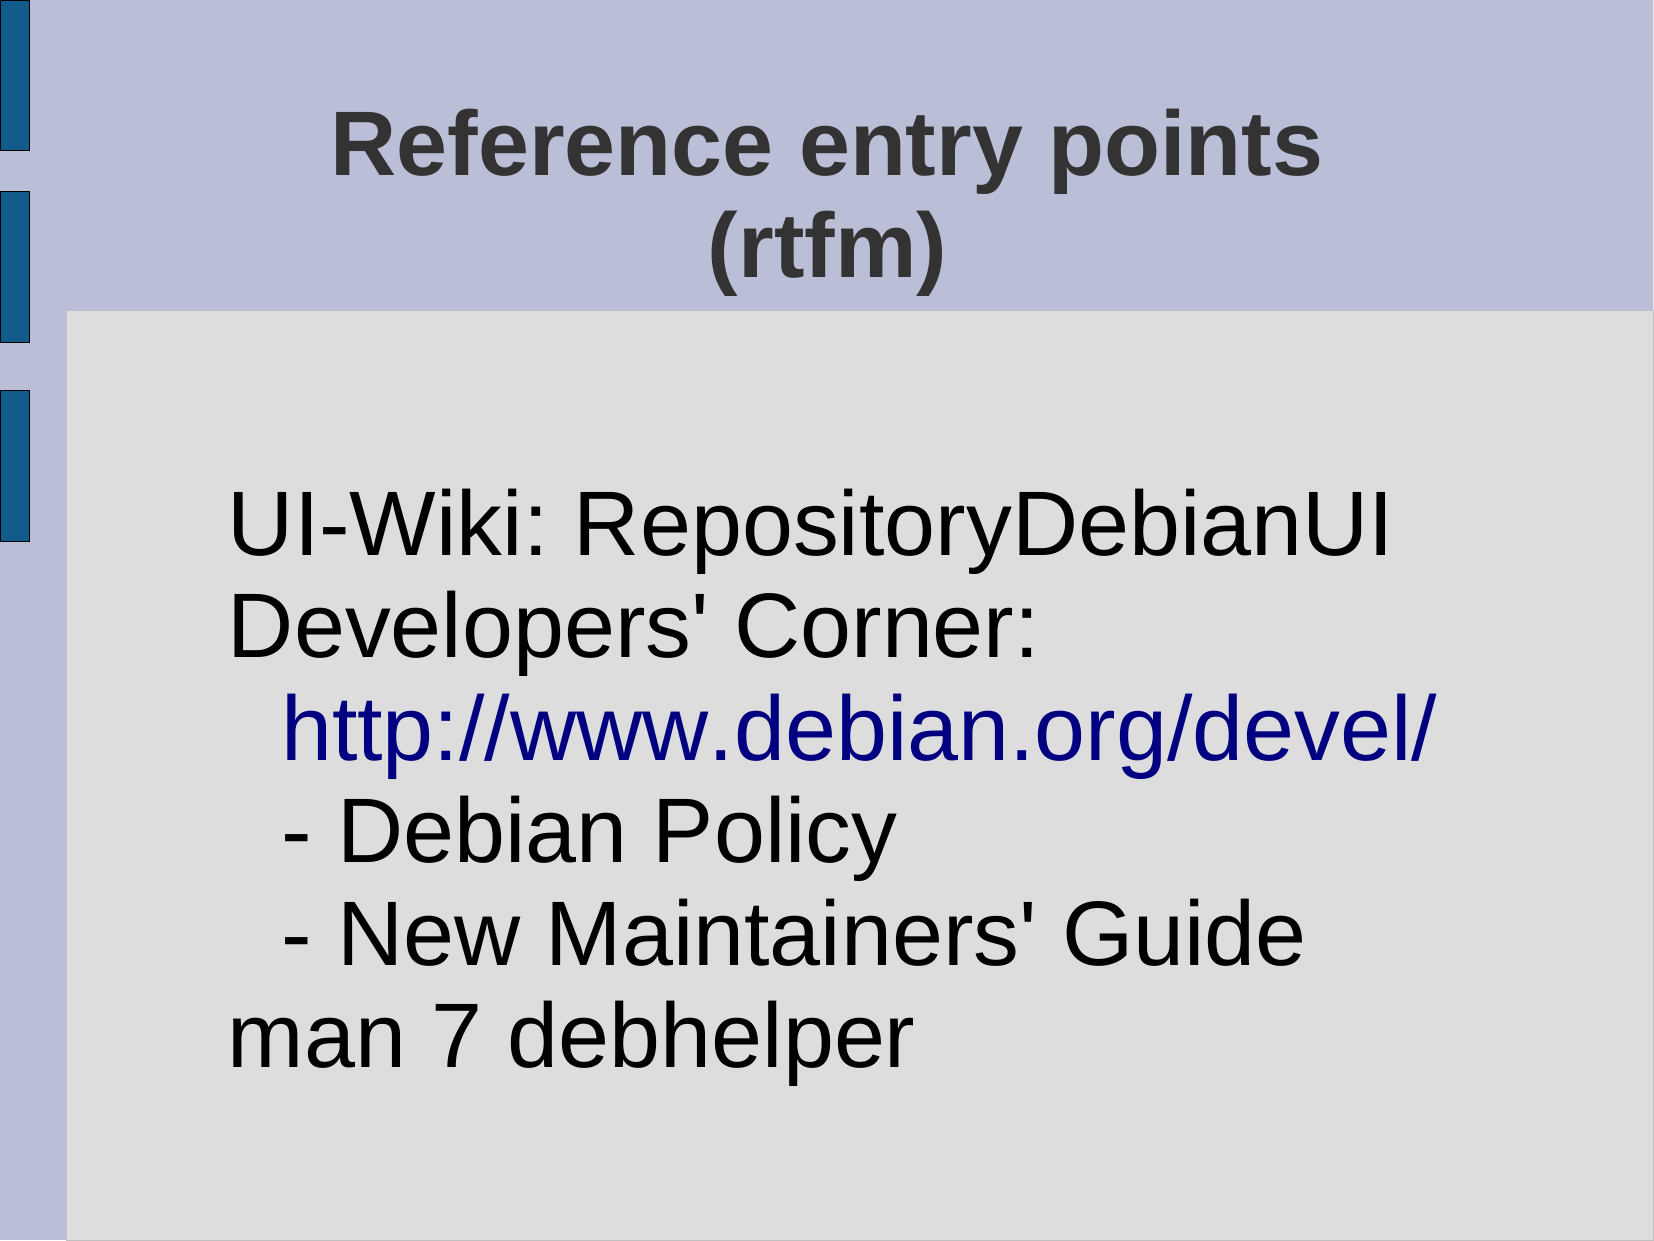

# Reference entry points (rtfm)
UI-Wiki: RepositoryDebianUI
Developers' Corner: http://www.debian.org/devel/
- Debian Policy
- New Maintainers' Guide
man 7 debhelper